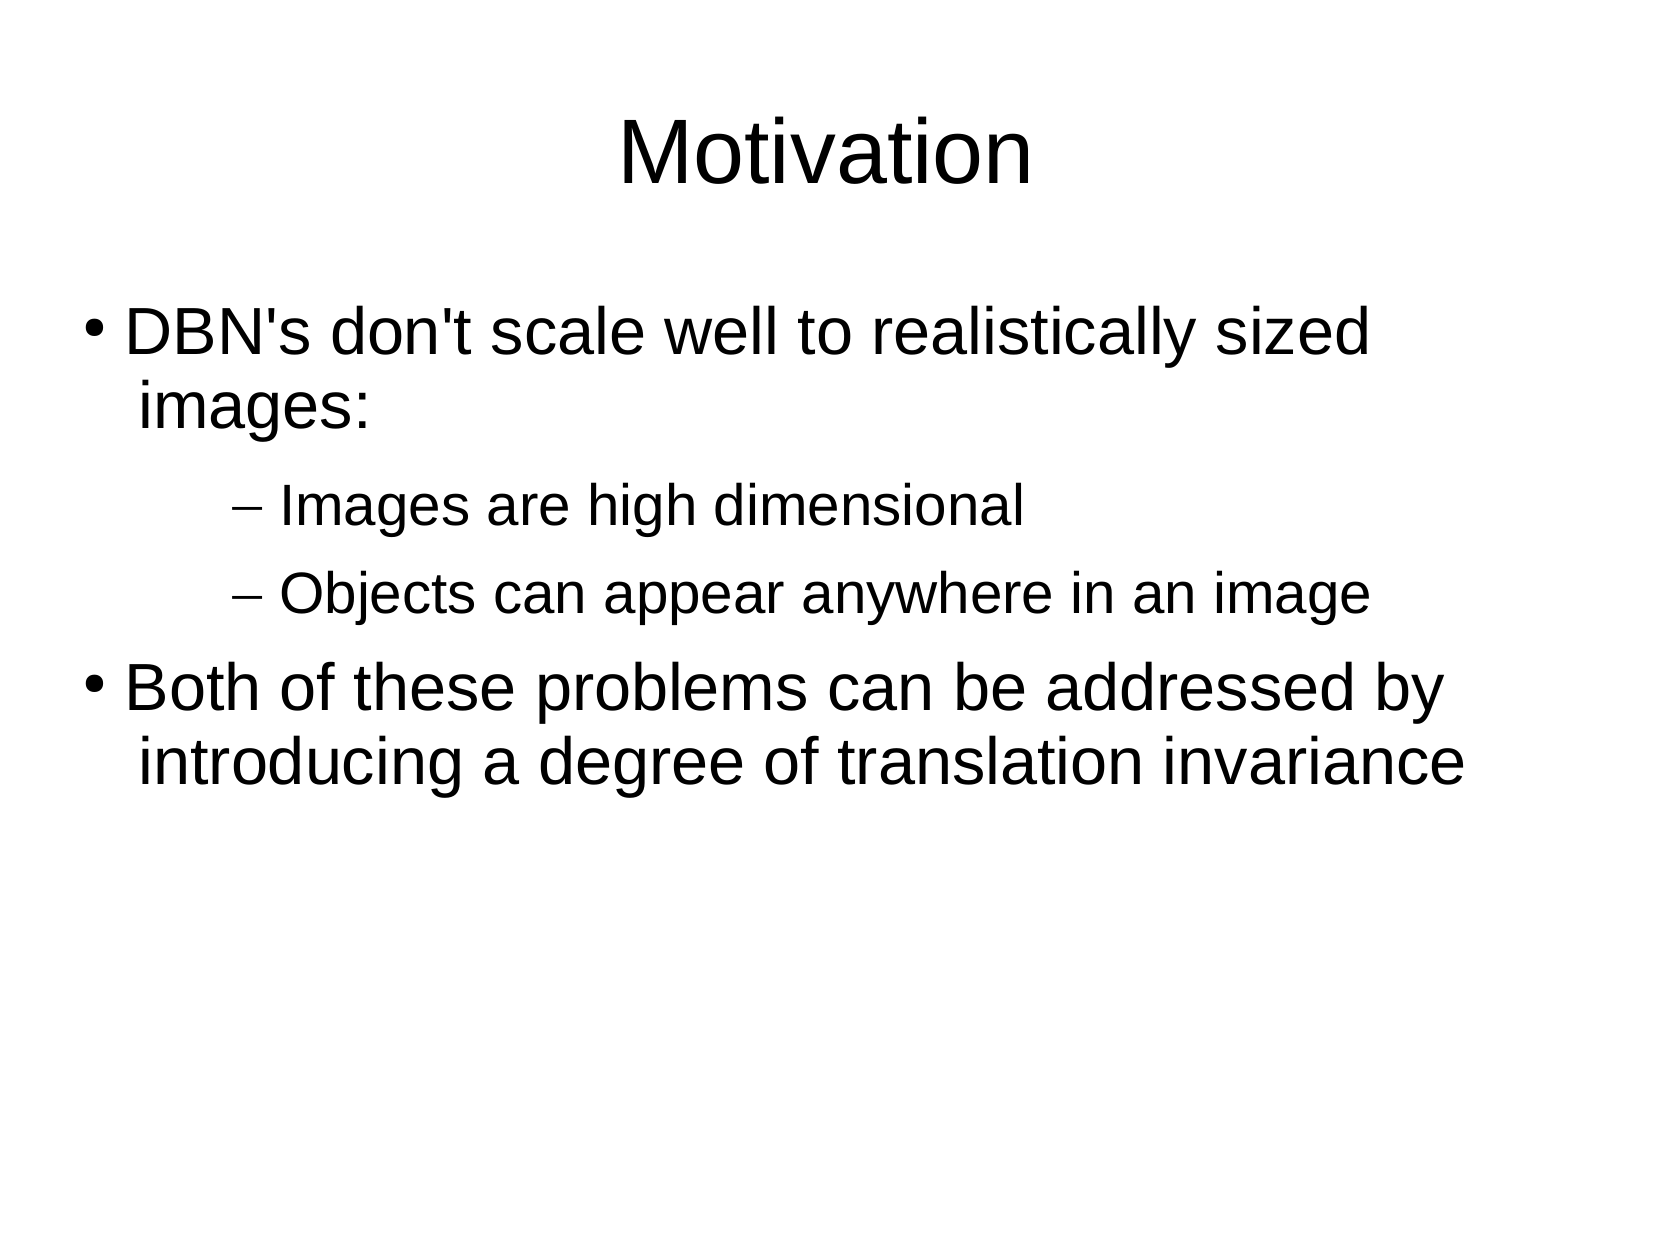

# Motivation
 DBN's don't scale well to realistically sized images:
Images are high dimensional
Objects can appear anywhere in an image
 Both of these problems can be addressed by introducing a degree of translation invariance